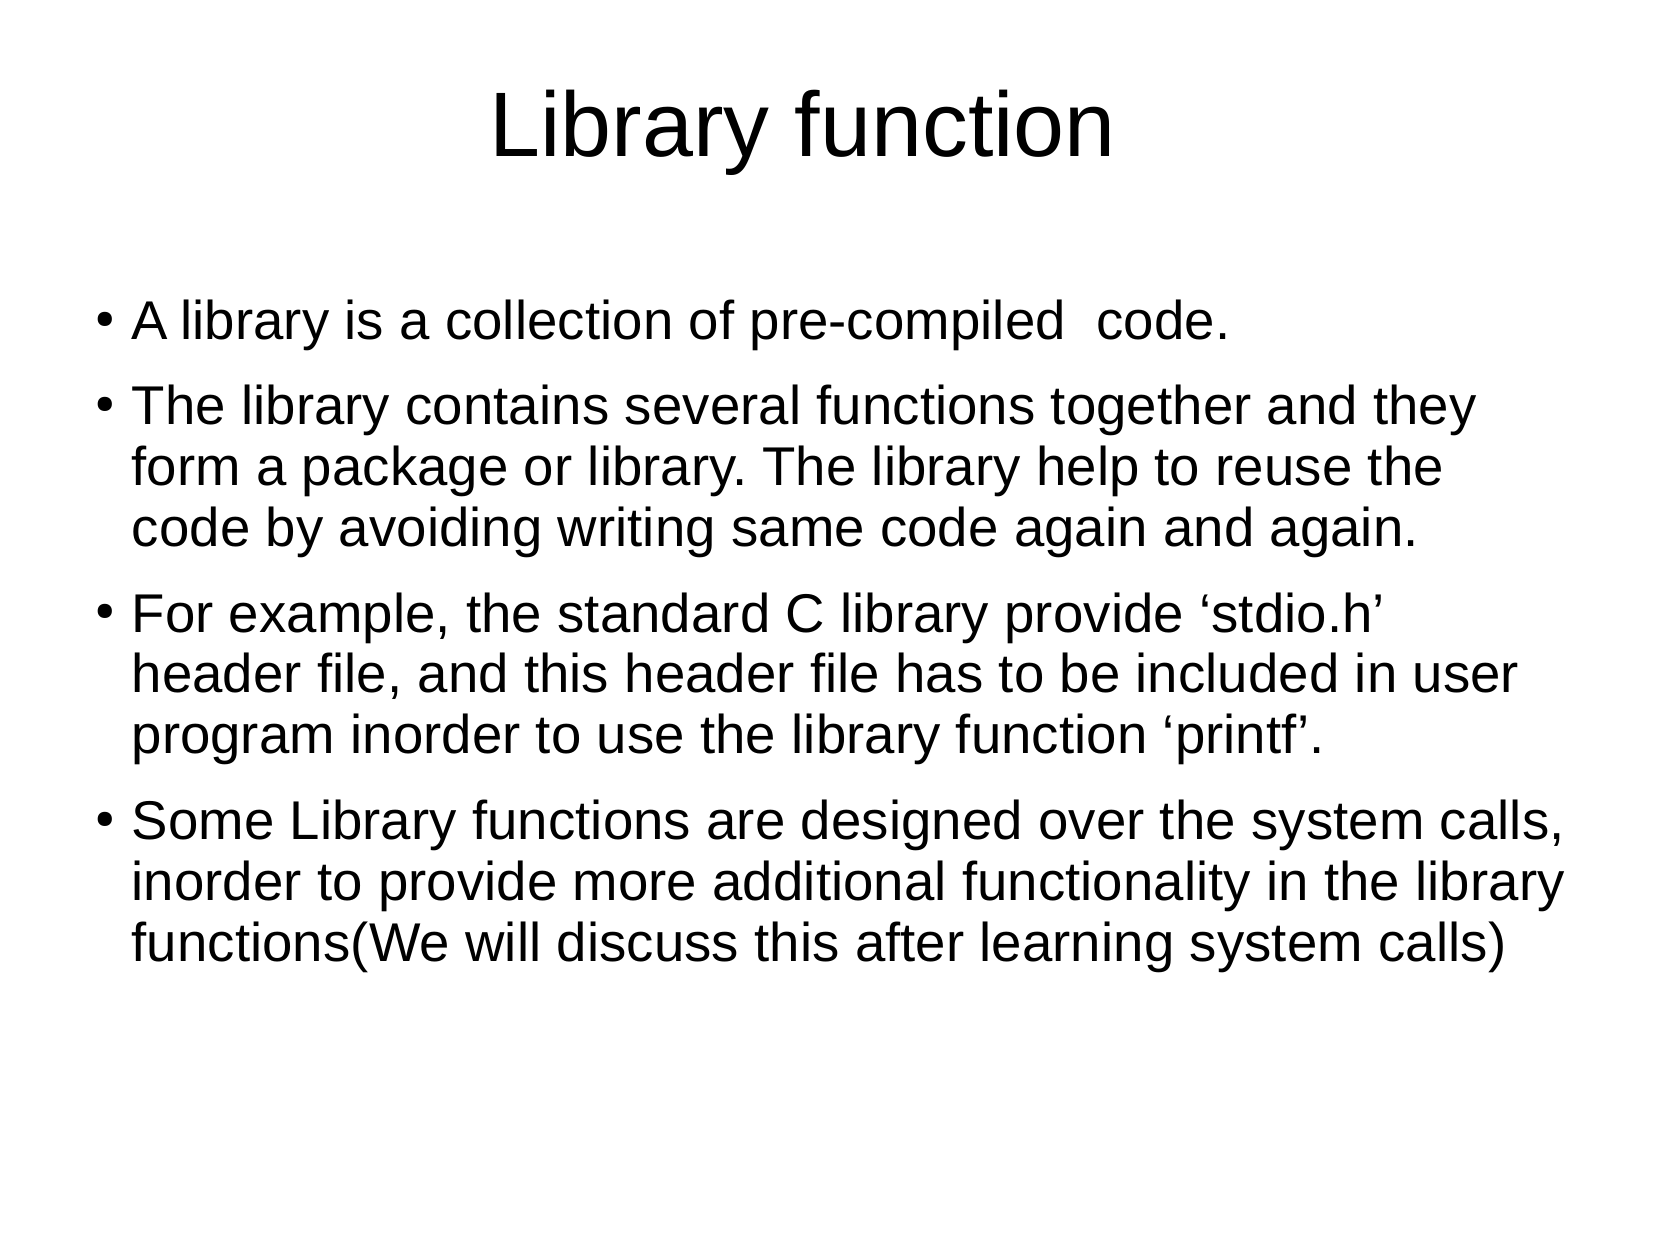

# Library function
A library is a collection of pre-compiled code.
The library contains several functions together and they form a package or library. The library help to reuse the code by avoiding writing same code again and again.
For example, the standard C library provide ‘stdio.h’ header file, and this header file has to be included in user program inorder to use the library function ‘printf’.
Some Library functions are designed over the system calls, inorder to provide more additional functionality in the library functions(We will discuss this after learning system calls)